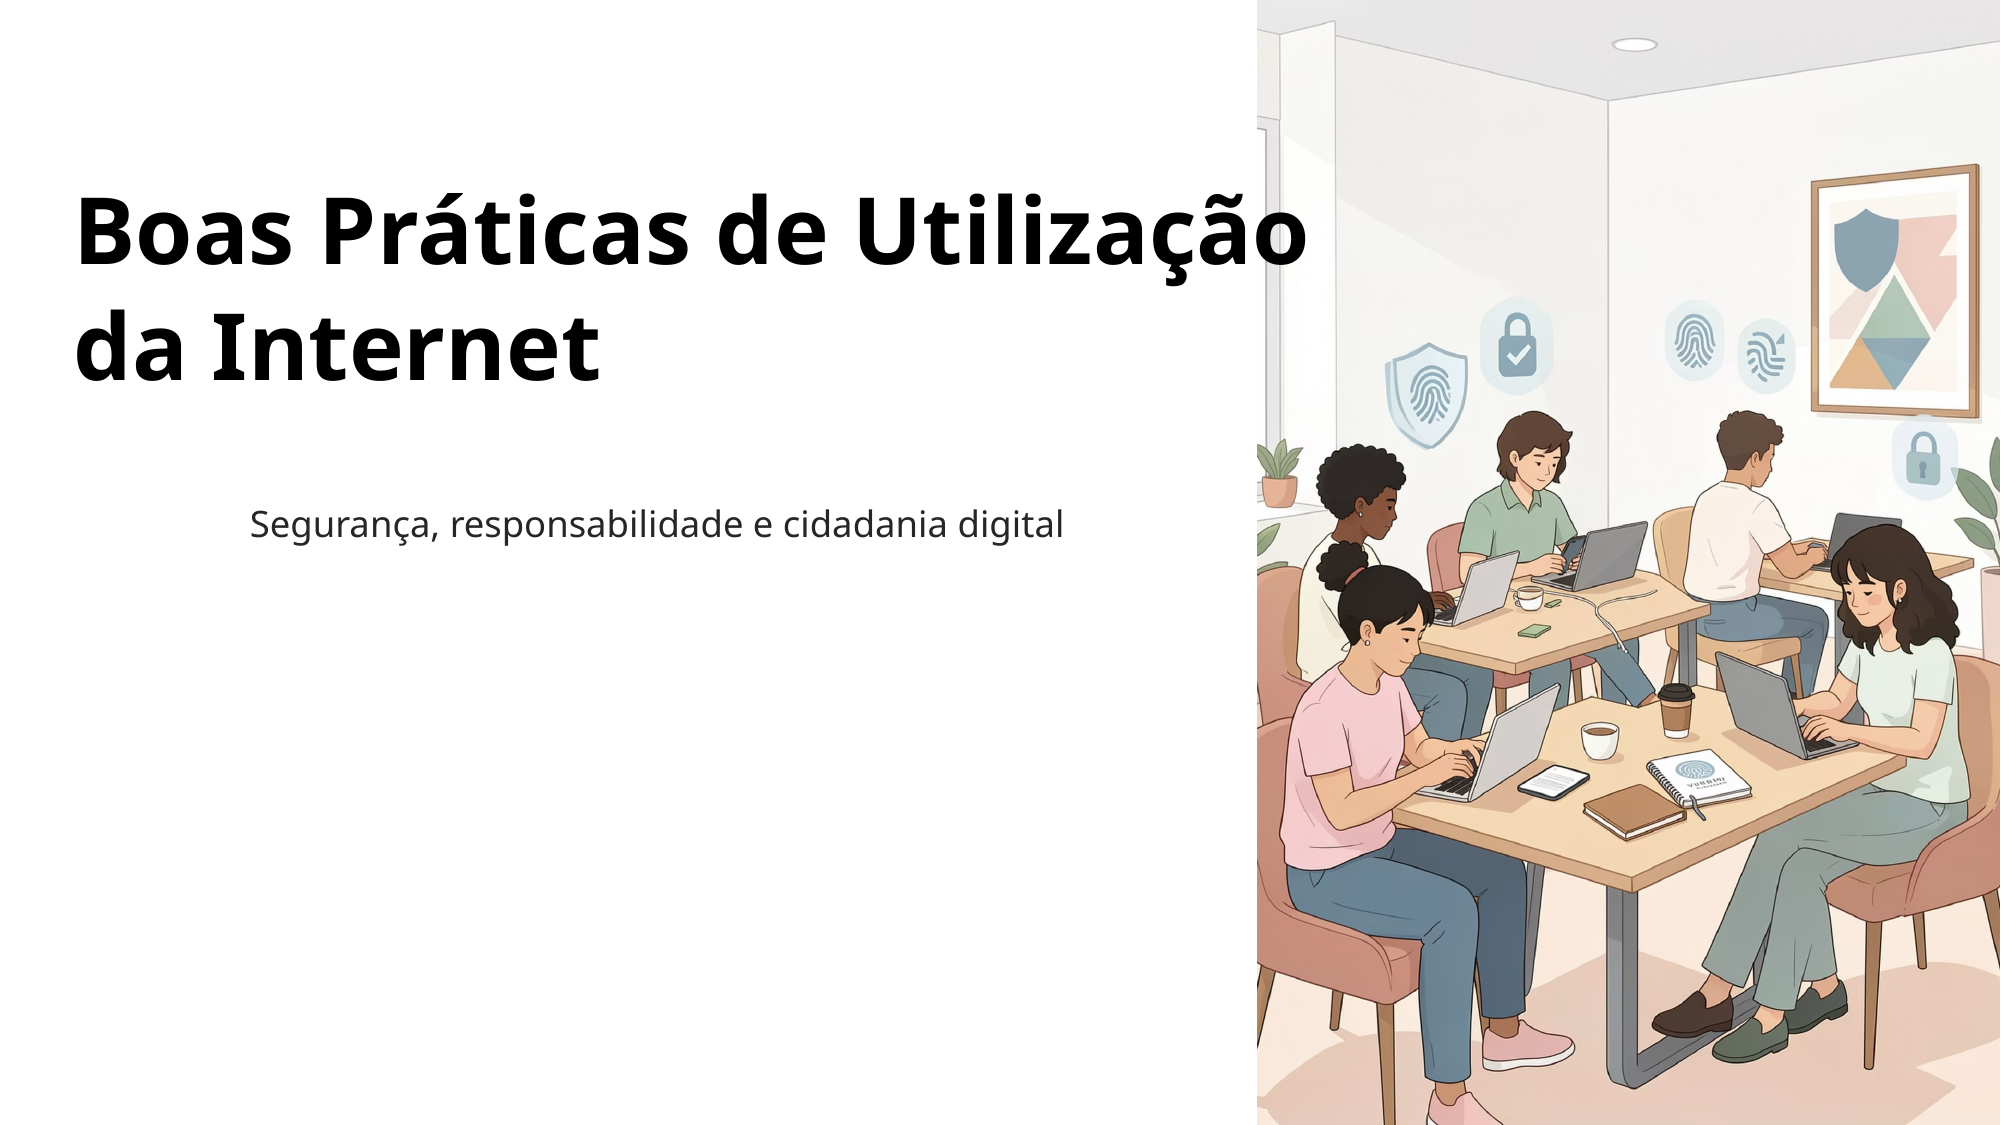

Boas Práticas de Utilização da Internet
Segurança, responsabilidade e cidadania digital